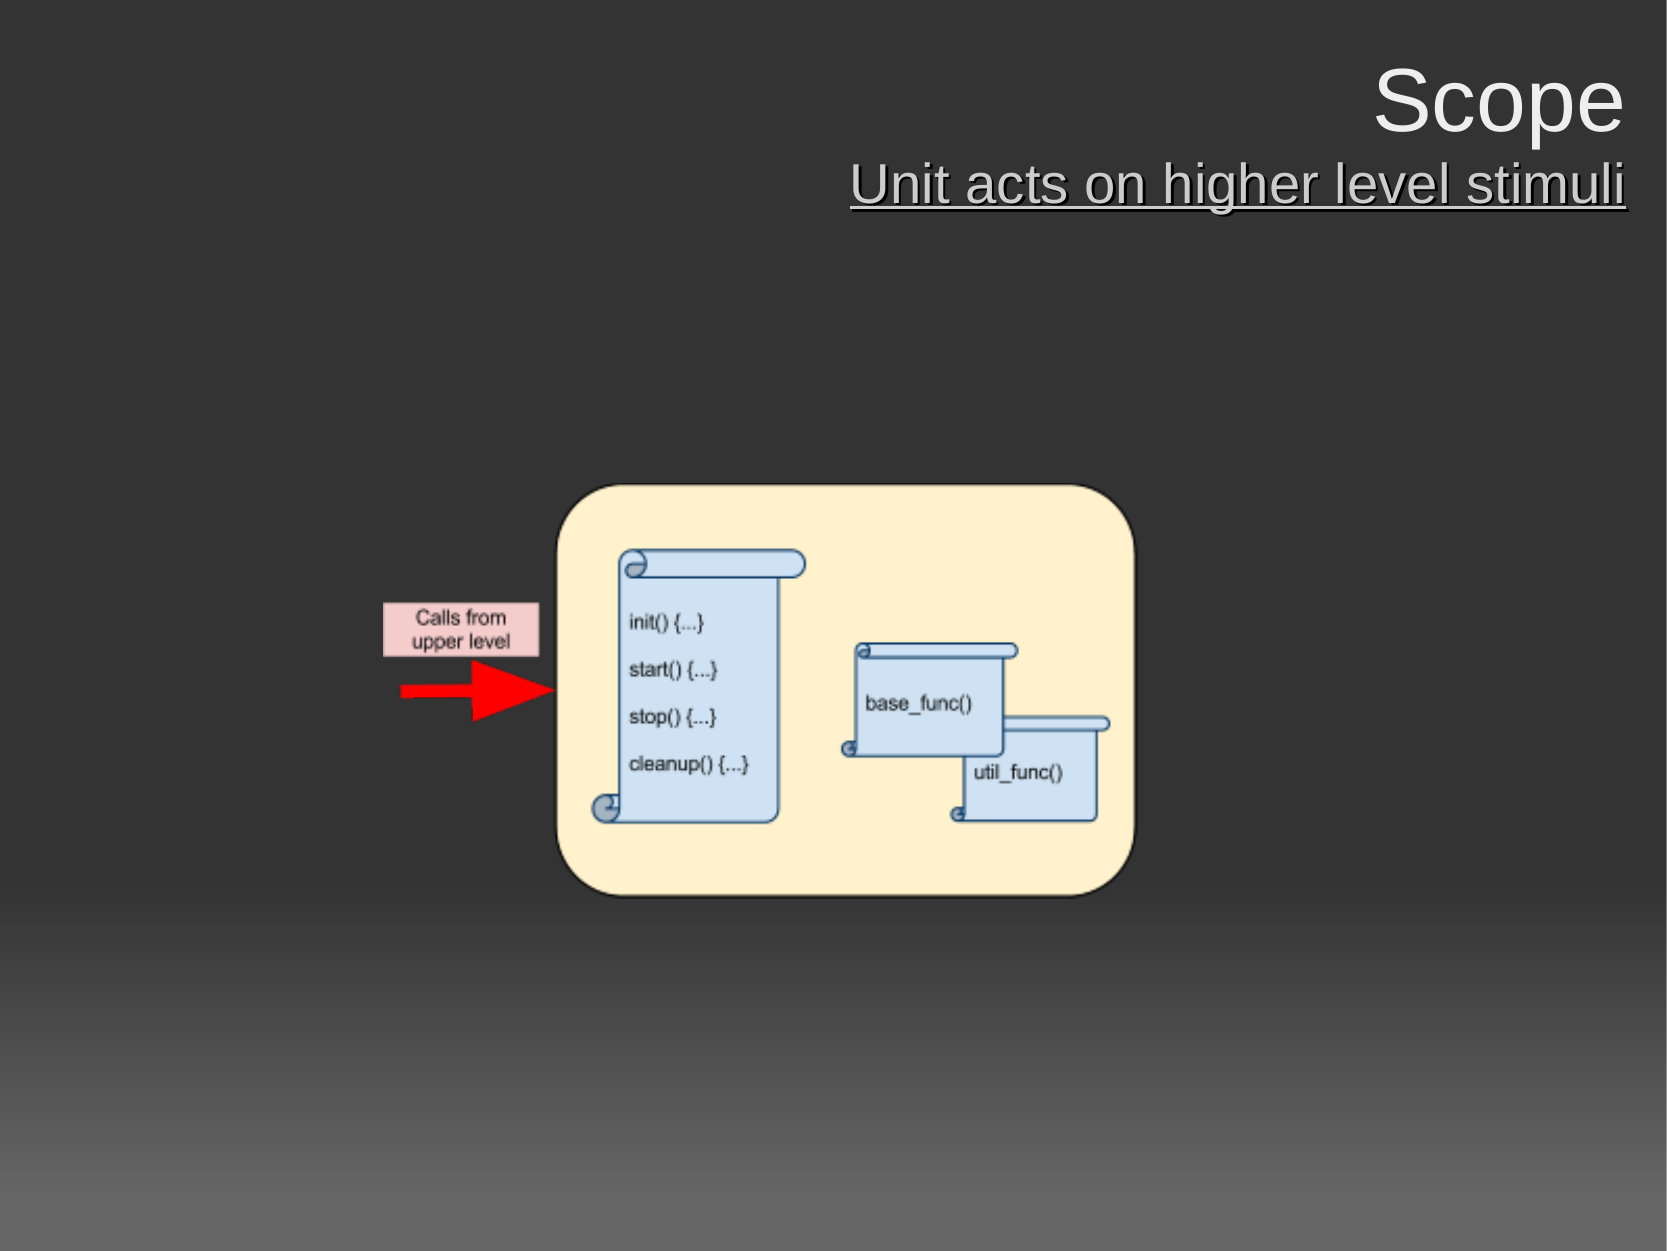

# Scope Unit acts on higher level stimuli